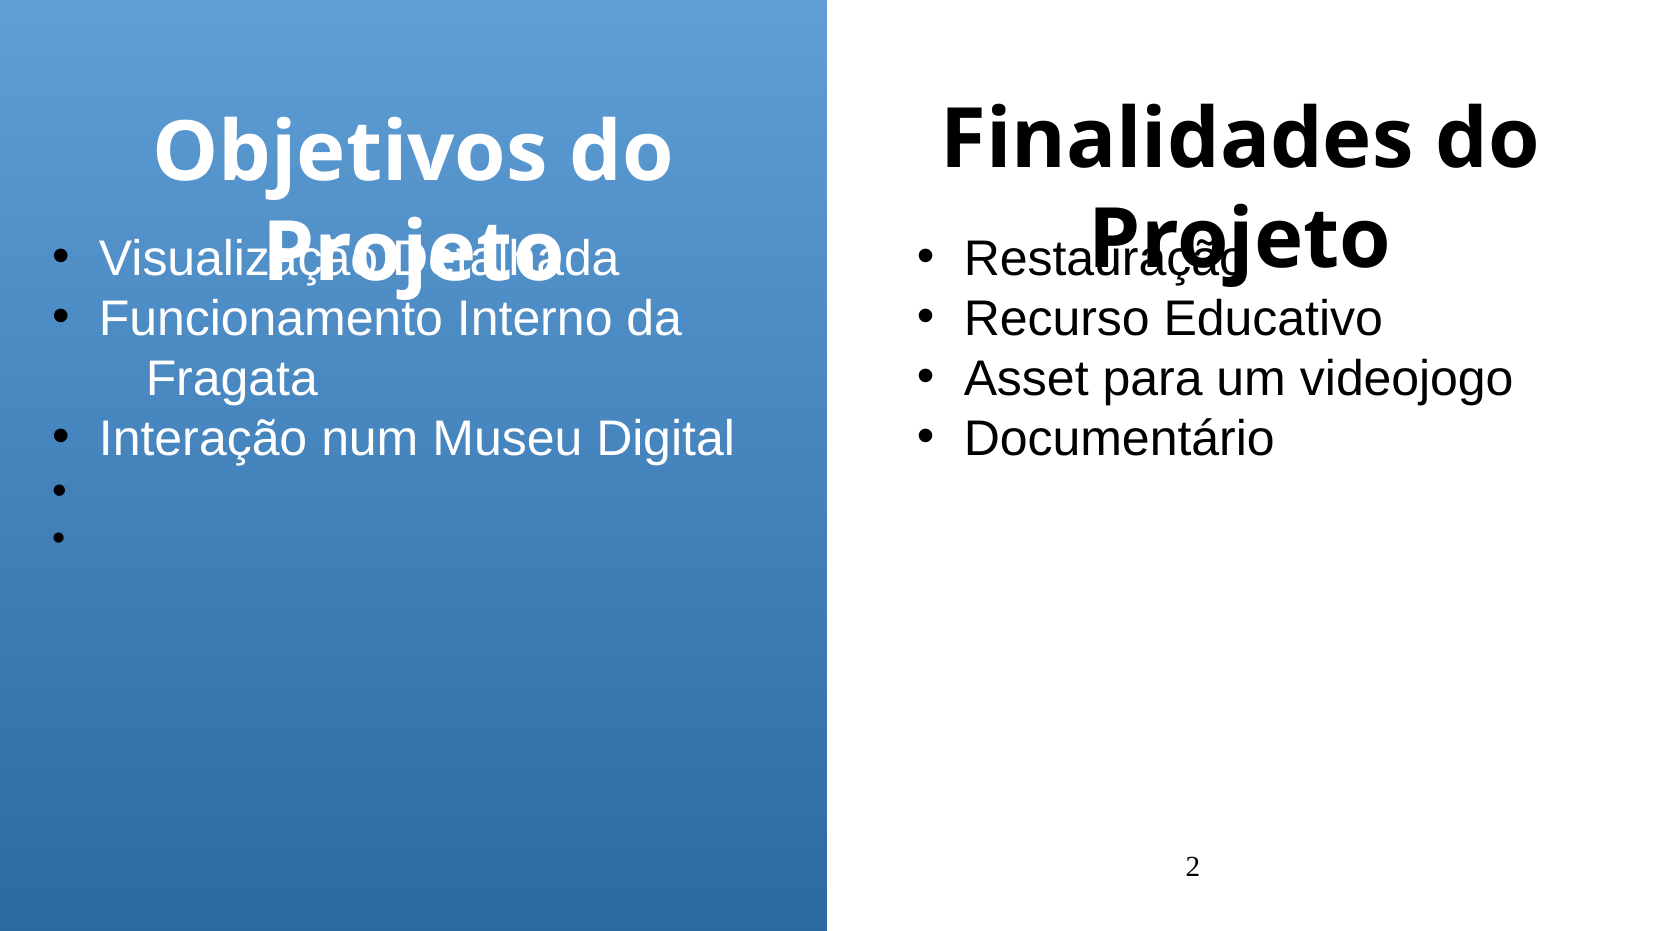

Finalidades do Projeto
# Objetivos do Projeto
Visualização Detalhada
Funcionamento Interno da Fragata
Interação num Museu Digital
Restauração
Recurso Educativo
Asset para um videojogo
Documentário